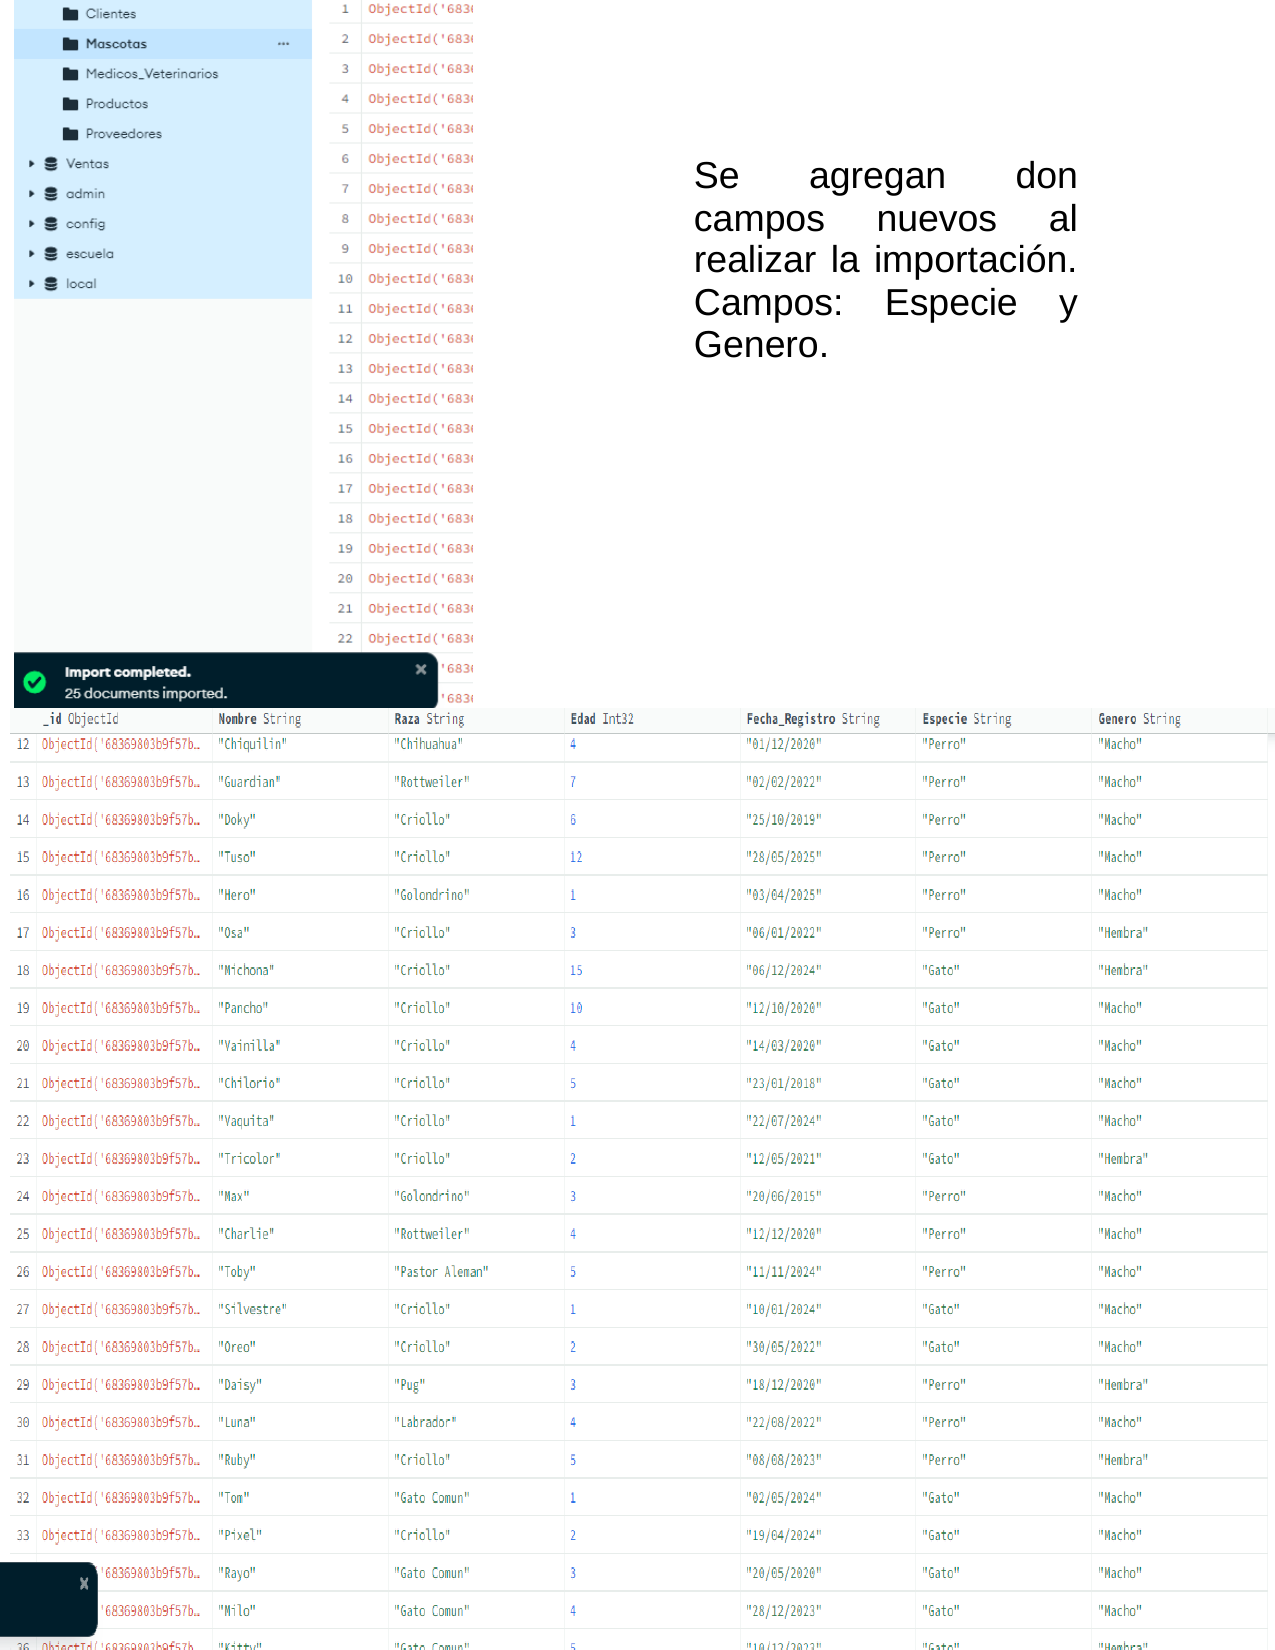

Se agregan don campos nuevos al realizar la importación.
Campos: Especie y Genero.